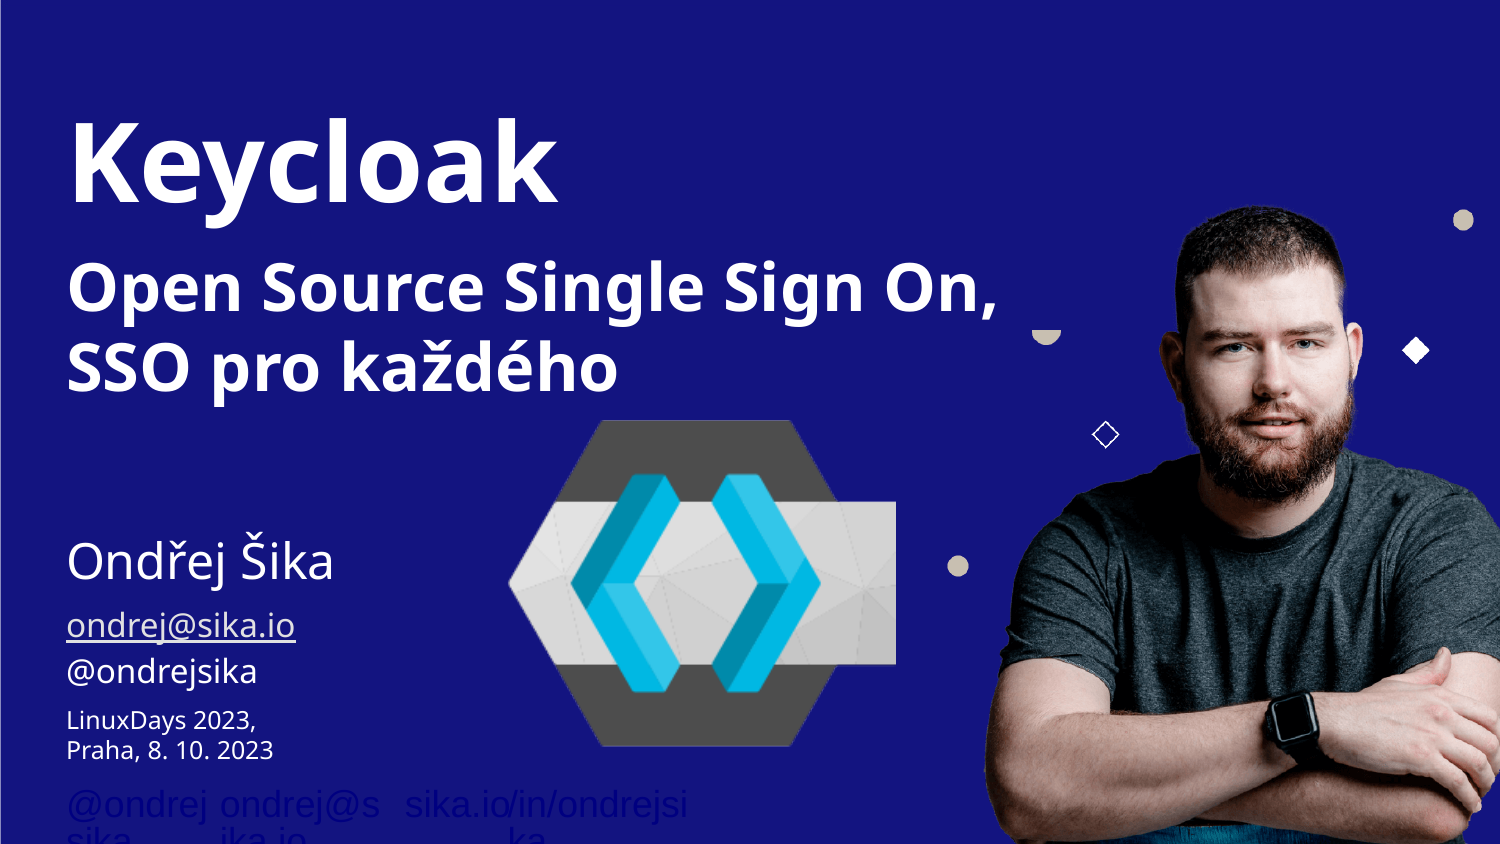

Keycloak
Open Source Single Sign On,
SSO pro každého
# Ondřej Šika
ondrej@sika.io
@ondrejsika
LinuxDays 2023,
Praha, 8. 10. 2023